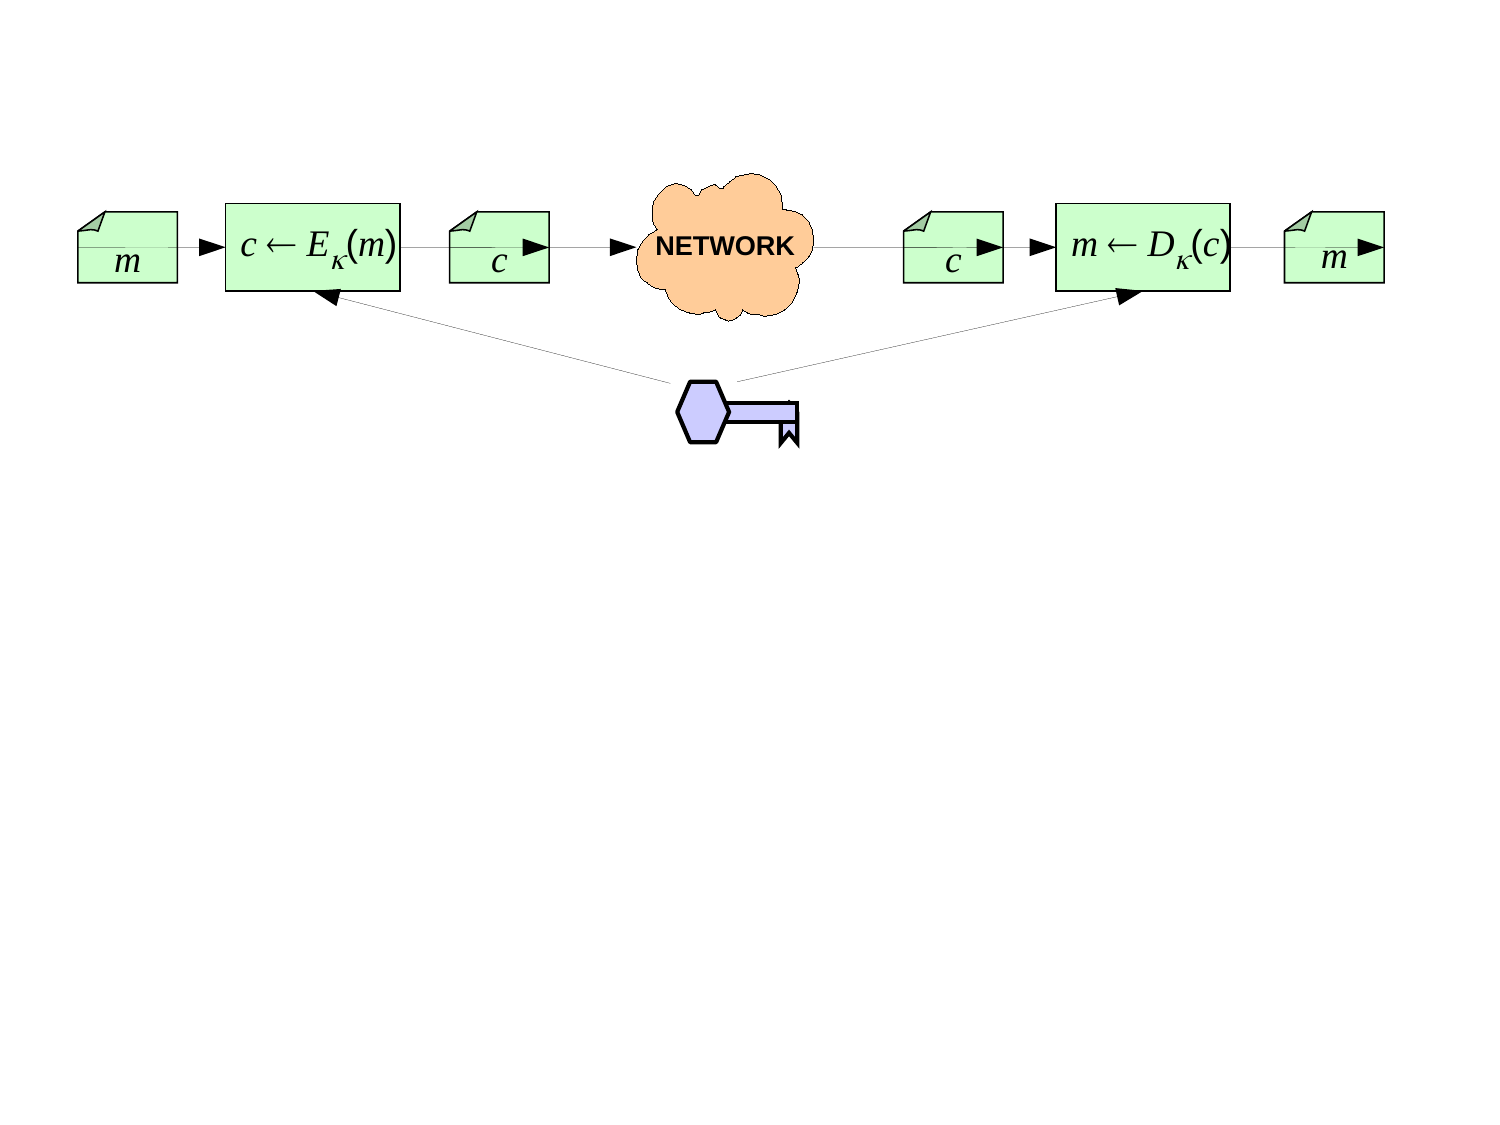

NETWORK
c  Ek(m)
m  Dk(c)
m
c
c
m